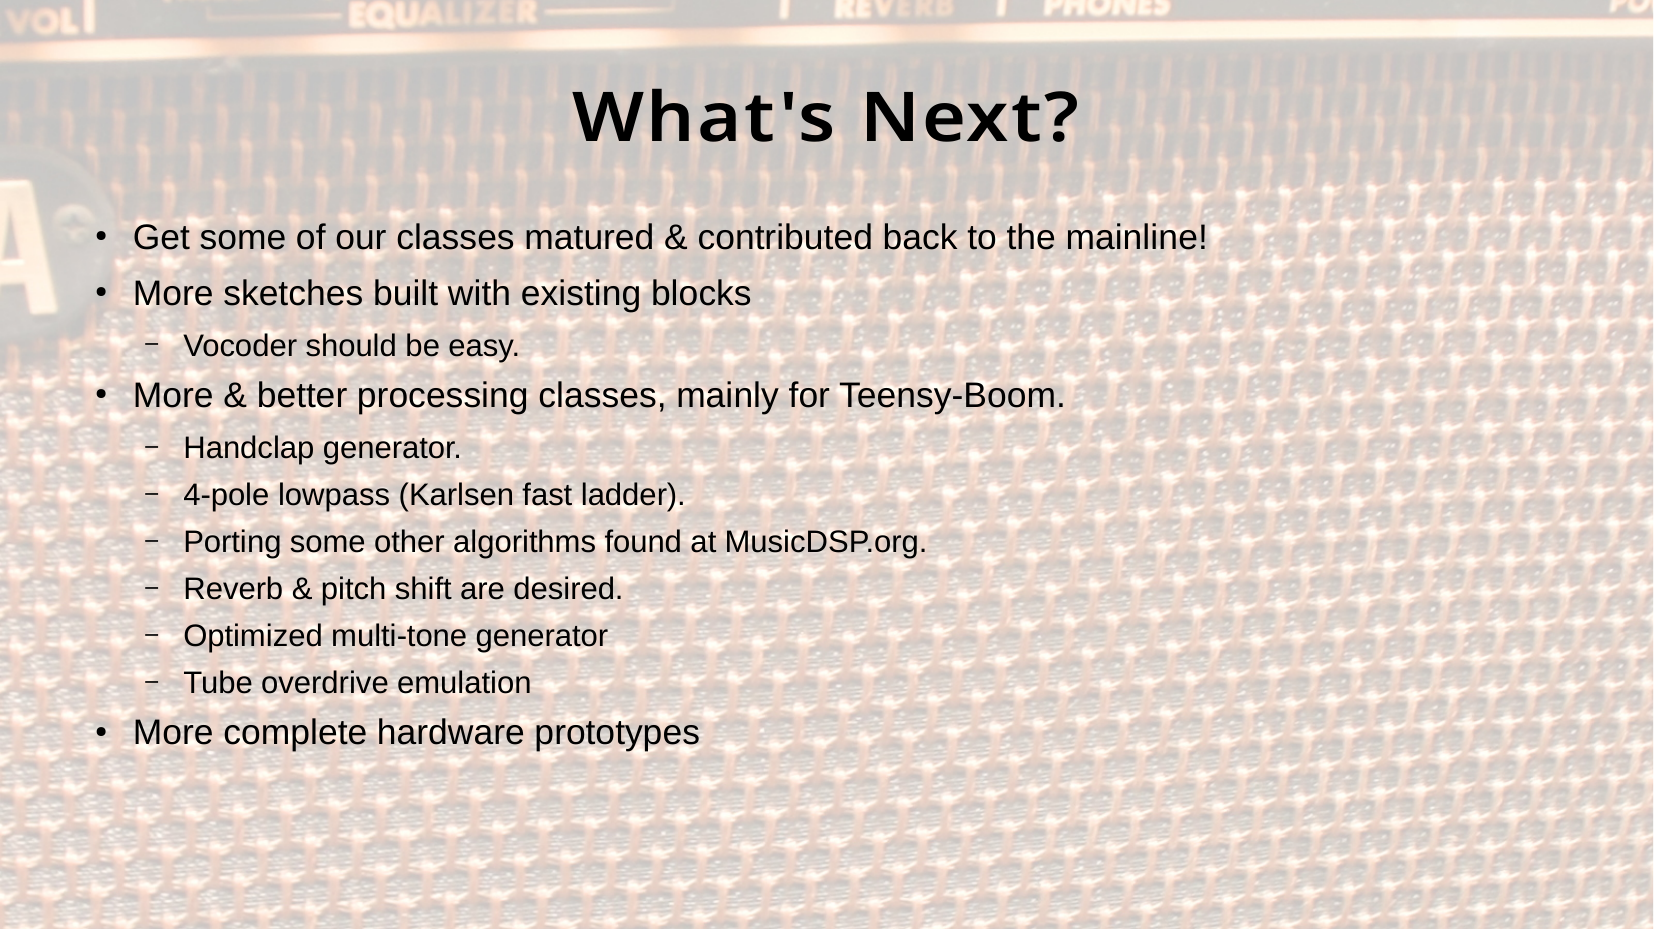

# What's Next?
Get some of our classes matured & contributed back to the mainline!
More sketches built with existing blocks
Vocoder should be easy.
More & better processing classes, mainly for Teensy-Boom.
Handclap generator.
4-pole lowpass (Karlsen fast ladder).
Porting some other algorithms found at MusicDSP.org.
Reverb & pitch shift are desired.
Optimized multi-tone generator
Tube overdrive emulation
More complete hardware prototypes